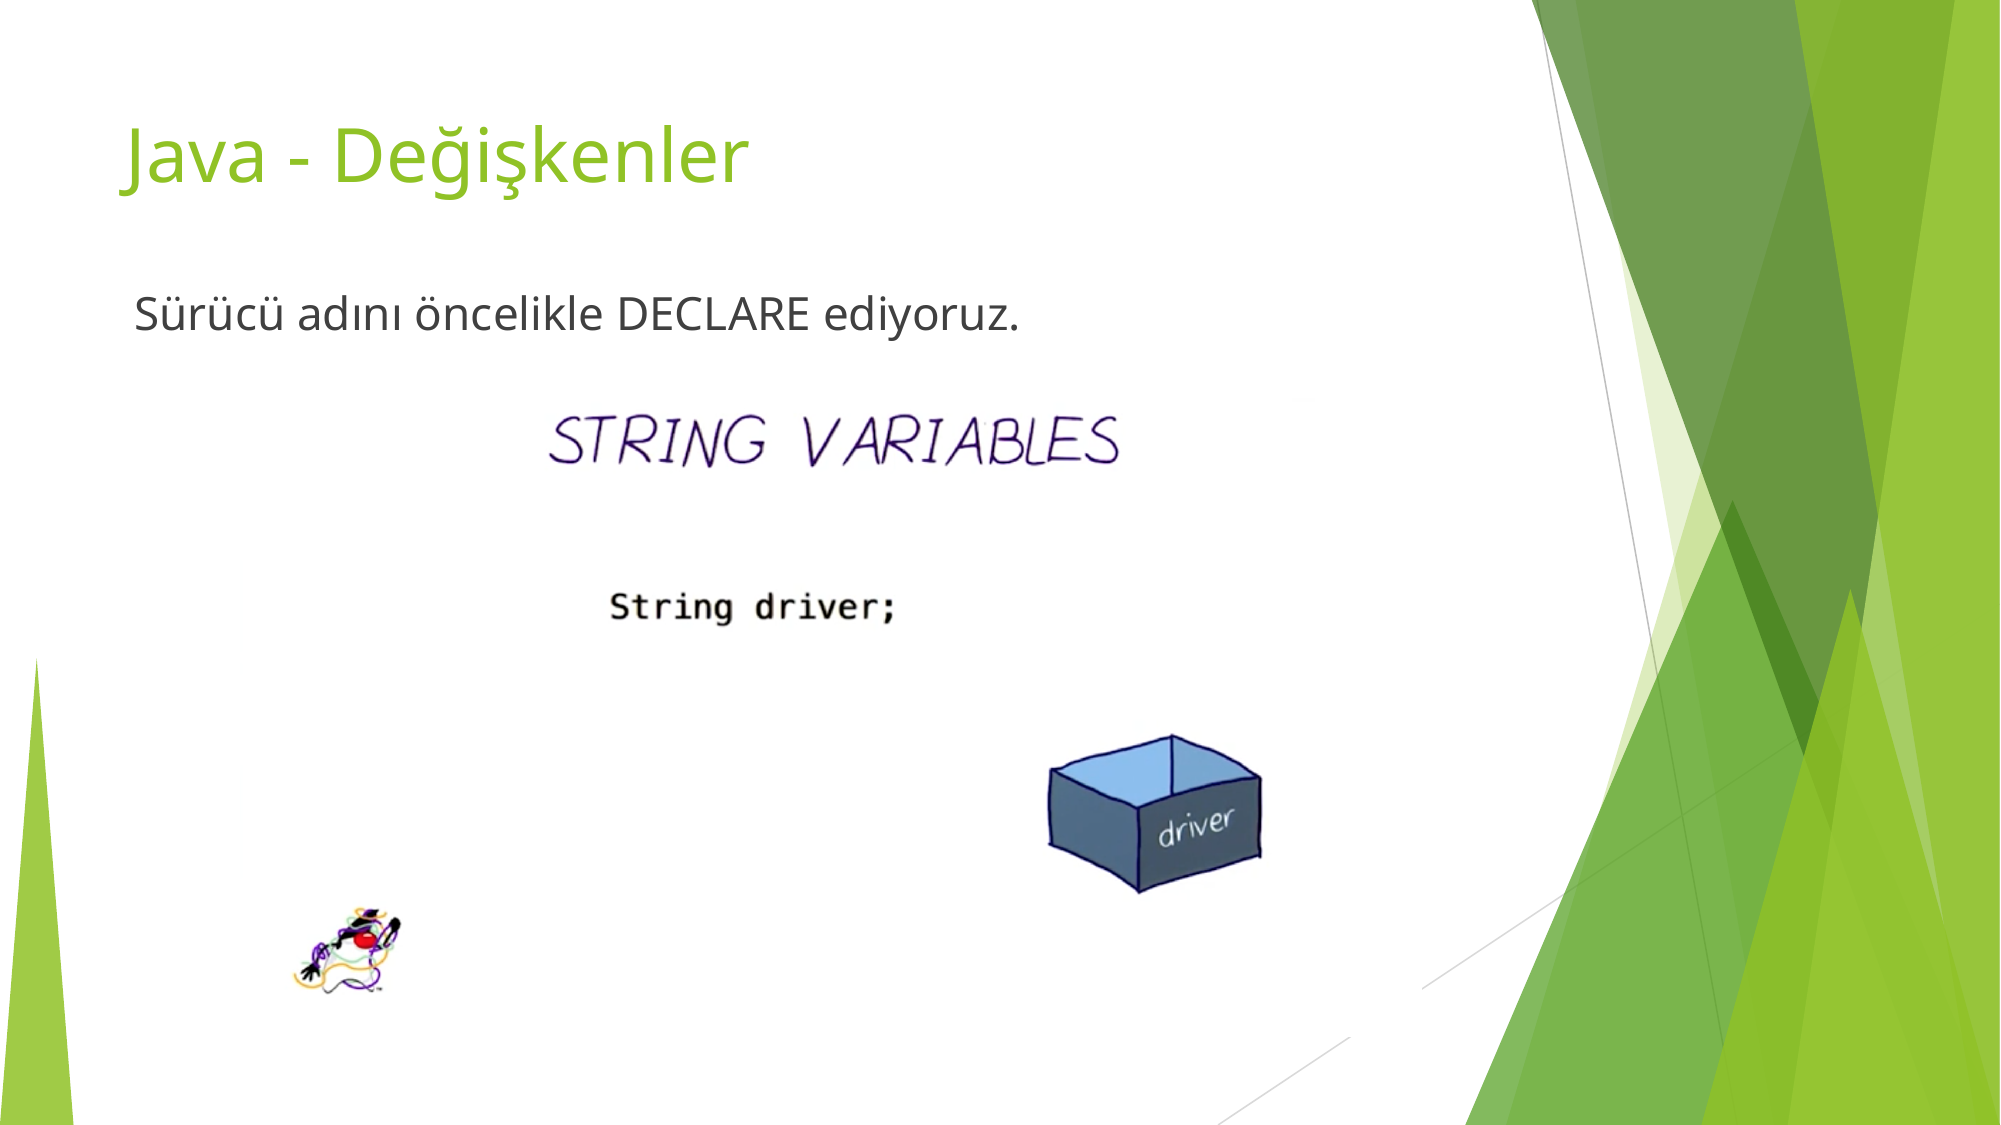

# Java - Değişkenler
Sürücü adını öncelikle DECLARE ediyoruz.